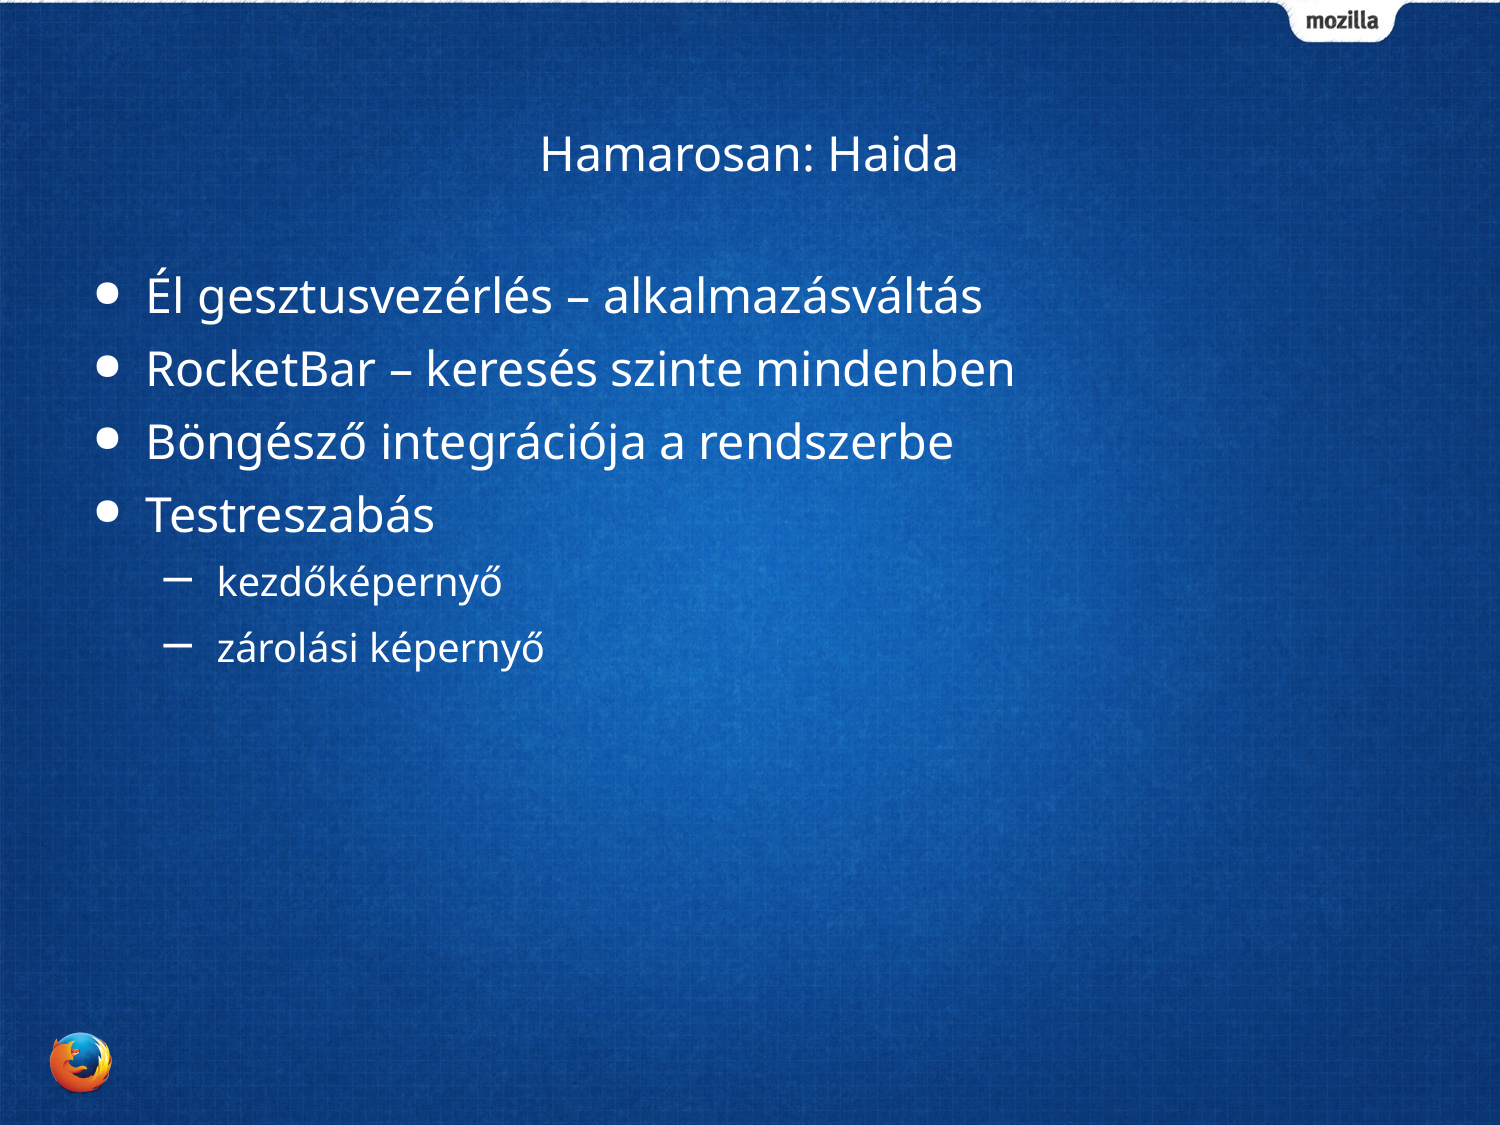

# Hamarosan: Haida
Él gesztusvezérlés – alkalmazásváltás
RocketBar – keresés szinte mindenben
Böngésző integrációja a rendszerbe
Testreszabás
kezdőképernyő
zárolási képernyő